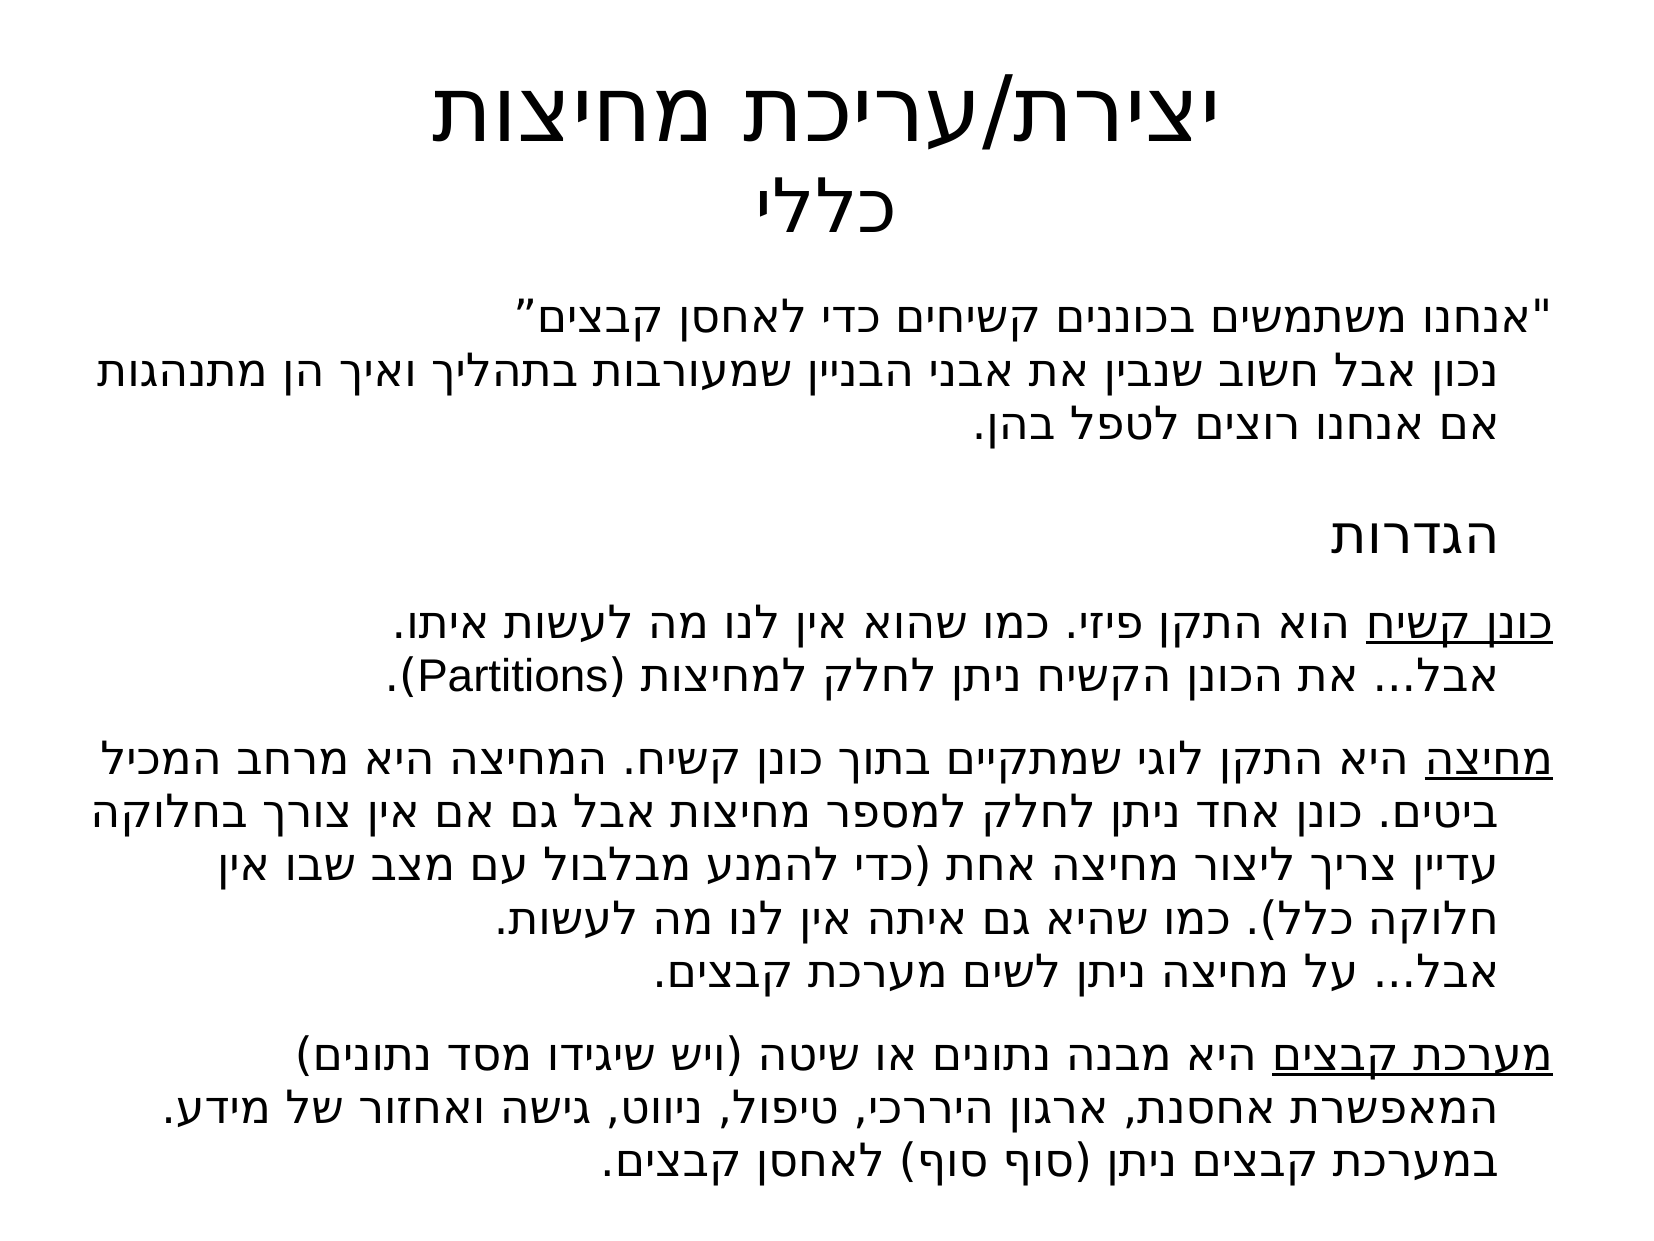

# יצירת/עריכת מחיצות כללי
"אנחנו משתמשים בכוננים קשיחים כדי לאחסן קבצים”
נכון אבל חשוב שנבין את אבני הבניין שמעורבות בתהליך ואיך הן מתנהגות אם אנחנו רוצים לטפל בהן.
הגדרות
כונן קשיח הוא התקן פיזי. כמו שהוא אין לנו מה לעשות איתו.
אבל... את הכונן הקשיח ניתן לחלק למחיצות (Partitions).
מחיצה היא התקן לוגי שמתקיים בתוך כונן קשיח. המחיצה היא מרחב המכיל ביטים. כונן אחד ניתן לחלק למספר מחיצות אבל גם אם אין צורך בחלוקה עדיין צריך ליצור מחיצה אחת (כדי להמנע מבלבול עם מצב שבו אין חלוקה כלל). כמו שהיא גם איתה אין לנו מה לעשות.
אבל... על מחיצה ניתן לשים מערכת קבצים.
מערכת קבצים היא מבנה נתונים או שיטה (ויש שיגידו מסד נתונים) המאפשרת אחסנת, ארגון היררכי, טיפול, ניווט, גישה ואחזור של מידע.
במערכת קבצים ניתן (סוף סוף) לאחסן קבצים.